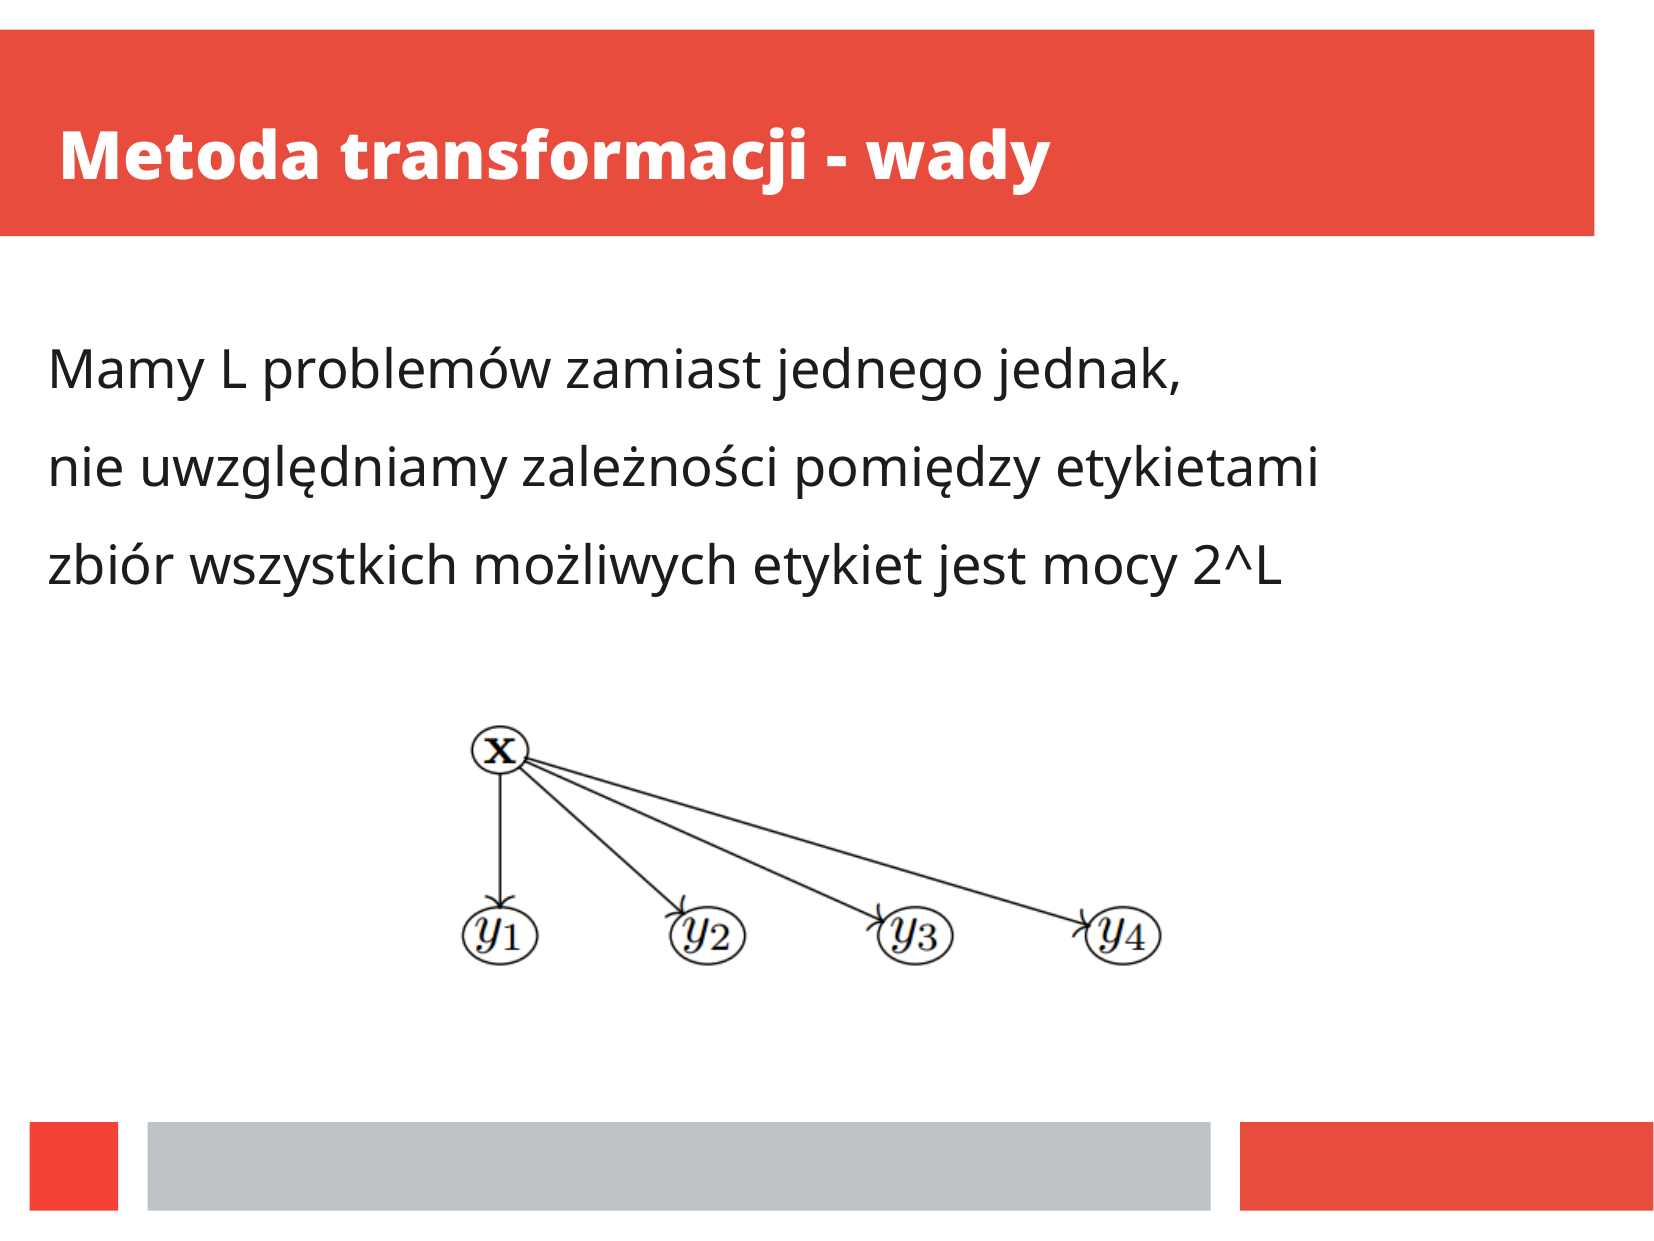

# Metoda transformacji - wady
Mamy L problemów zamiast jednego jednak,
nie uwzględniamy zależności pomiędzy etykietami
zbiór wszystkich możliwych etykiet jest mocy 2^L